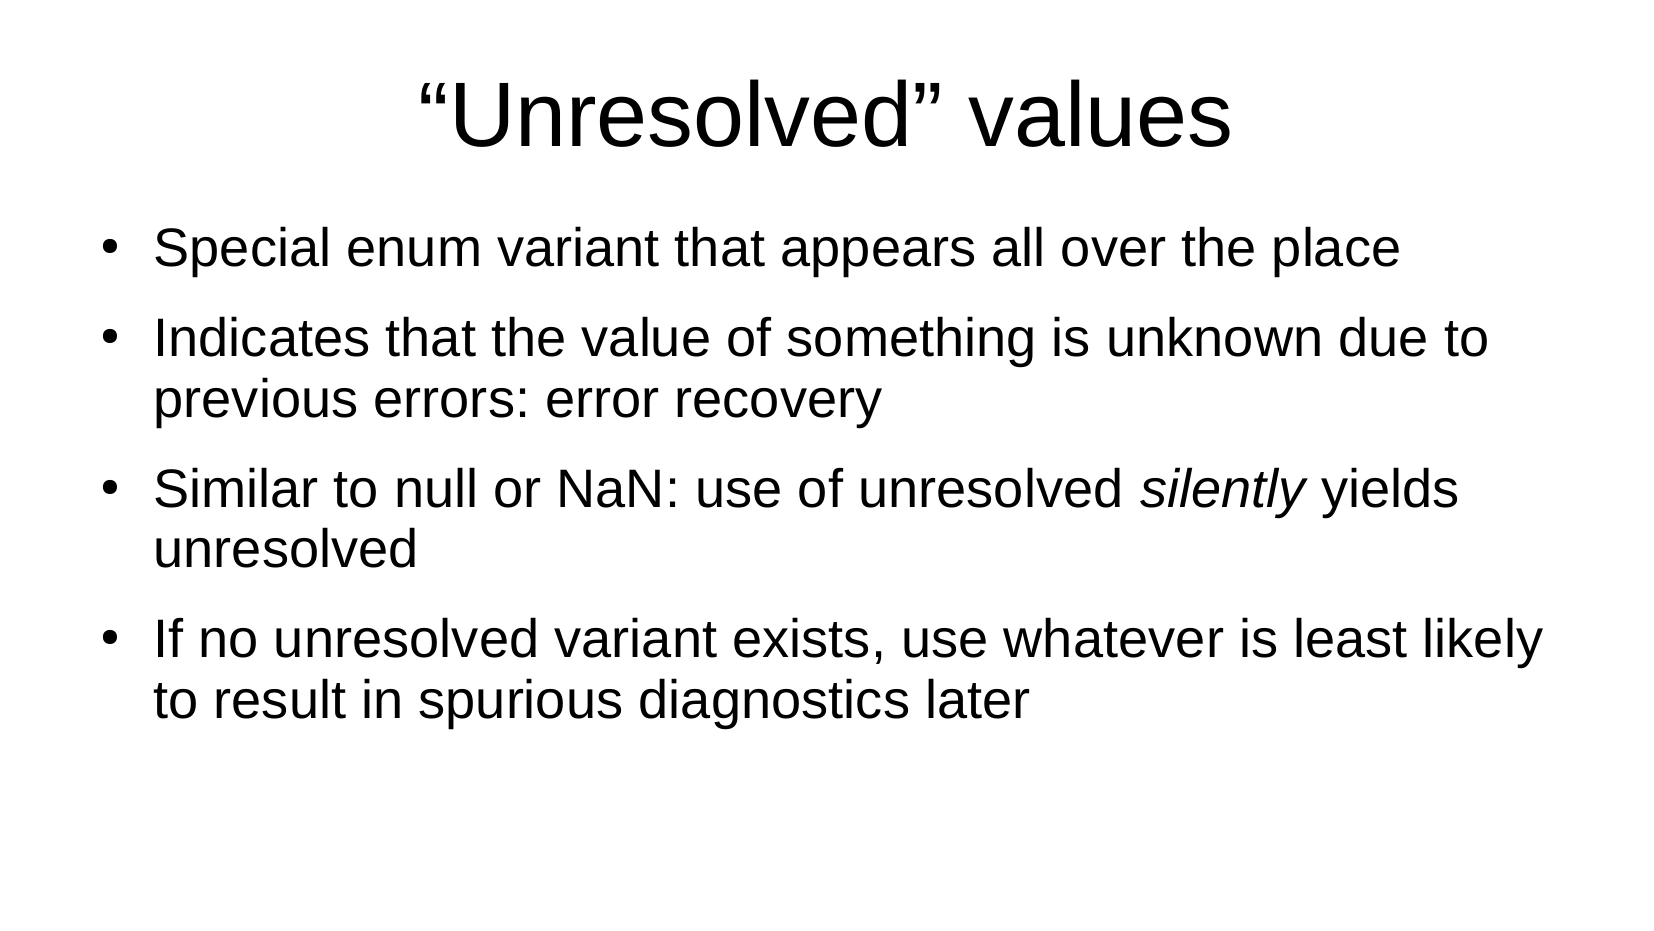

# “Unresolved” values
Special enum variant that appears all over the place
Indicates that the value of something is unknown due to previous errors: error recovery
Similar to null or NaN: use of unresolved silently yields unresolved
If no unresolved variant exists, use whatever is least likely to result in spurious diagnostics later